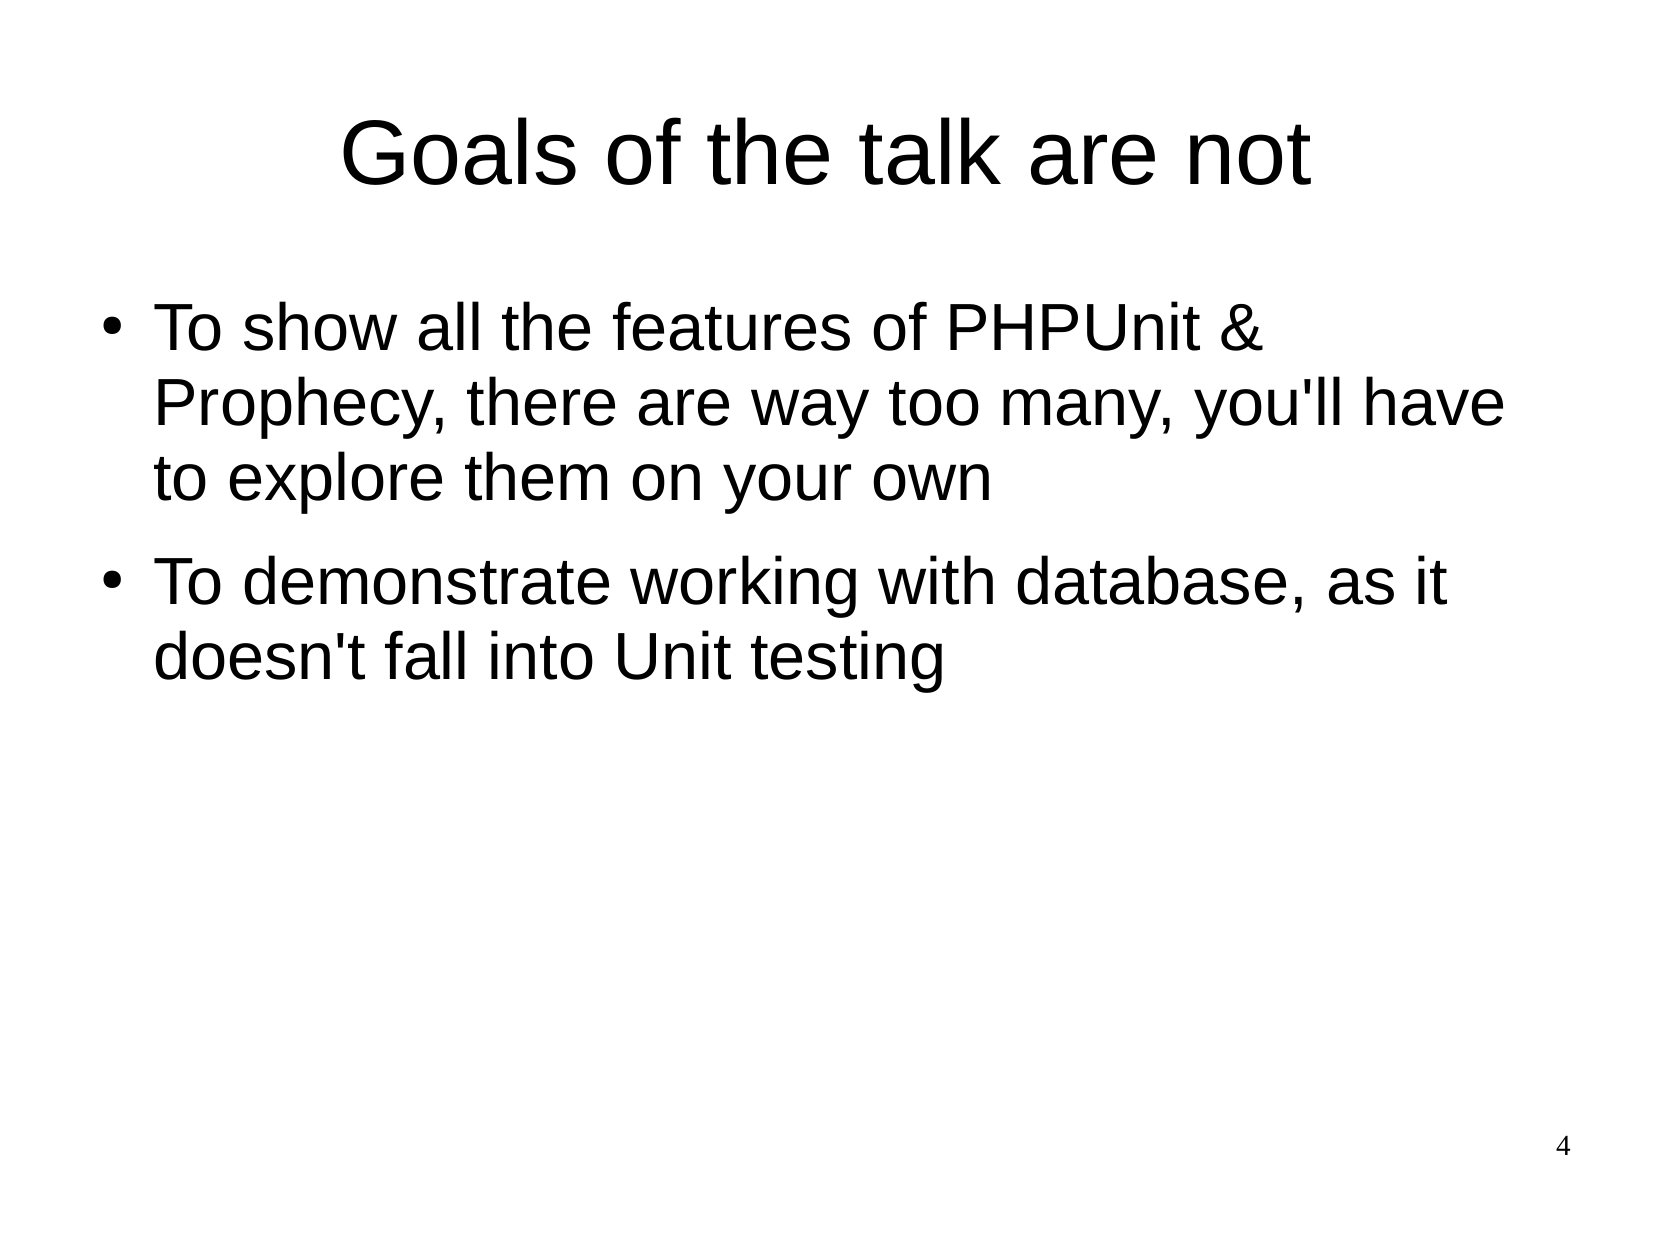

# Goals of the talk are not
To show all the features of PHPUnit & Prophecy, there are way too many, you'll have to explore them on your own
To demonstrate working with database, as it doesn't fall into Unit testing
4